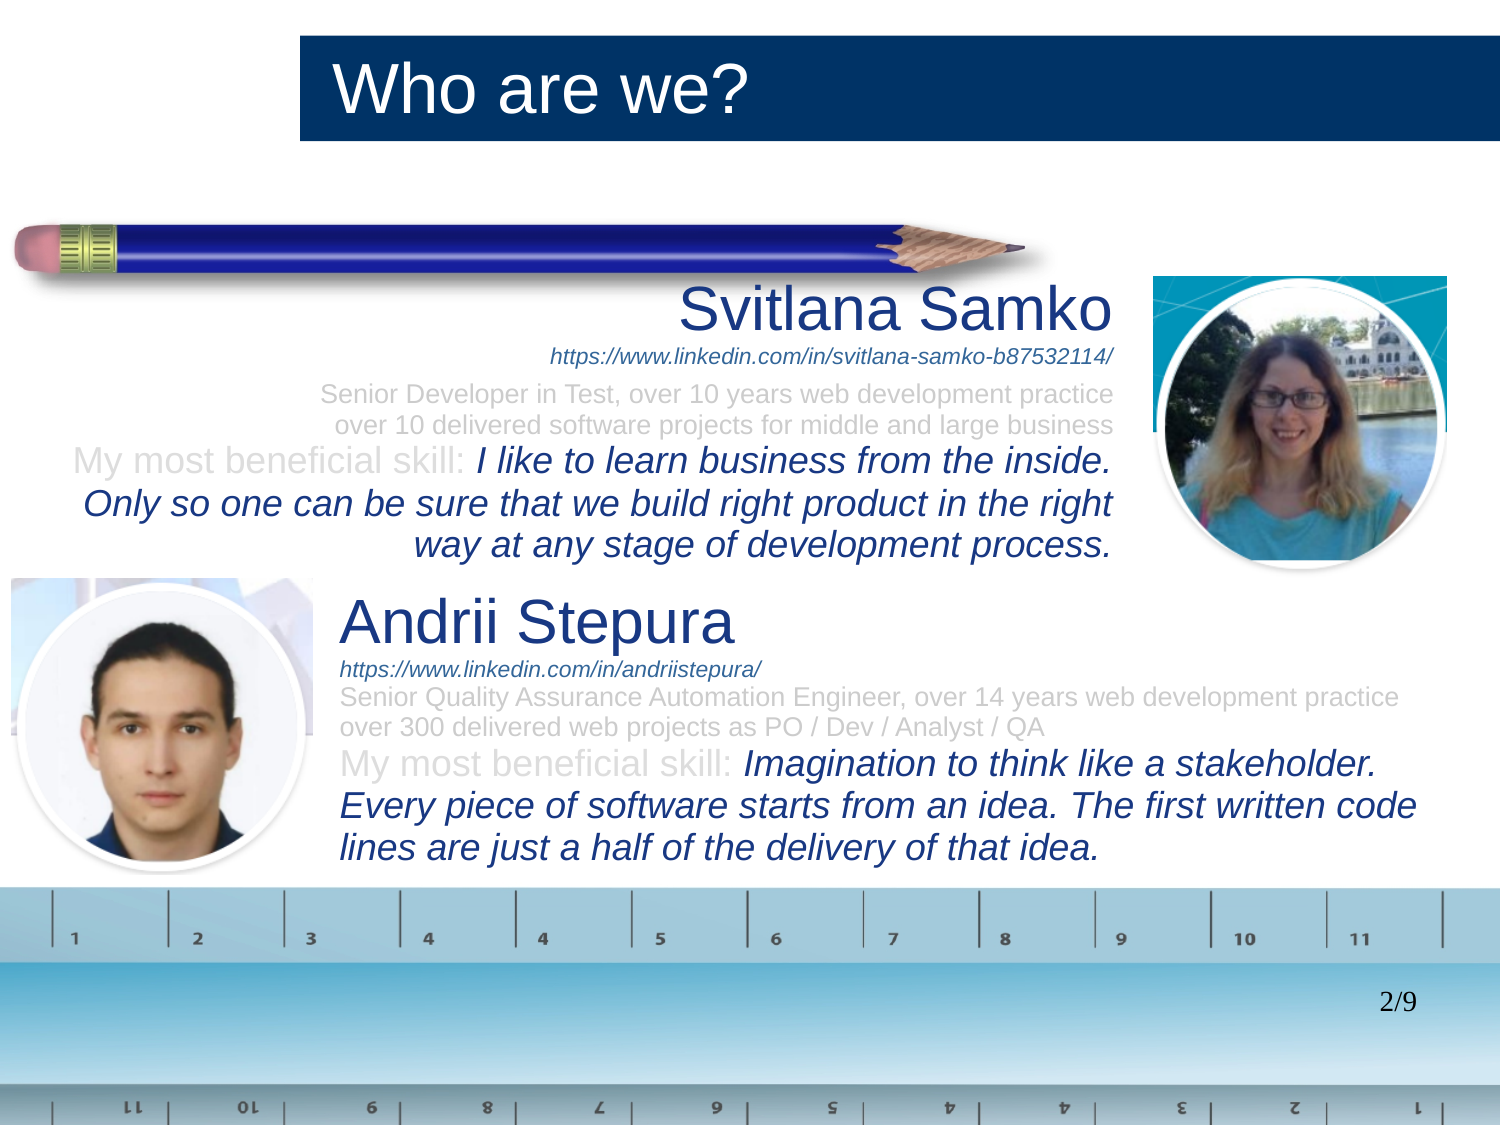

Who are we?
Svitlana Samko
https://www.linkedin.com/in/svitlana-samko-b87532114/
Senior Developer in Test, over 10 years web development practice
over 10 delivered software projects for middle and large business
My most beneficial skill: I like to learn business from the inside. Only so one can be sure that we build right product in the right way at any stage of development process.
# Andrii Stepura https://www.linkedin.com/in/andriistepura/ Senior Quality Assurance Automation Engineer, over 14 years web development practice over 300 delivered web projects as PO / Dev / Analyst / QA My most beneficial skill: Imagination to think like a stakeholder. Every piece of software starts from an idea. The first written code lines are just a half of the delivery of that idea.